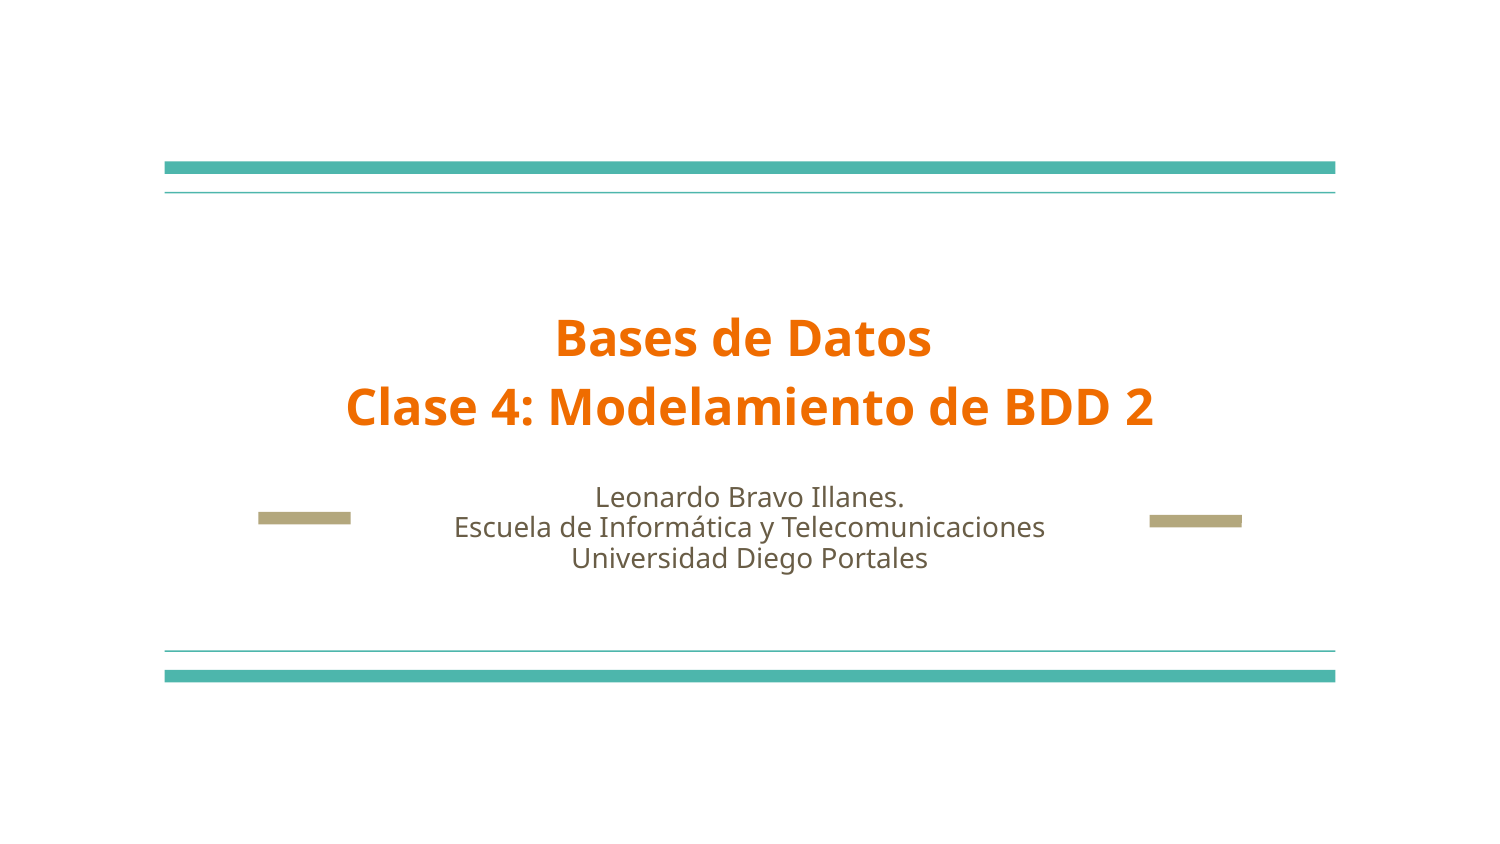

# Bases de Datos Clase 4: Modelamiento de BDD 2
Leonardo Bravo Illanes.
Escuela de Informática y Telecomunicaciones
Universidad Diego Portales